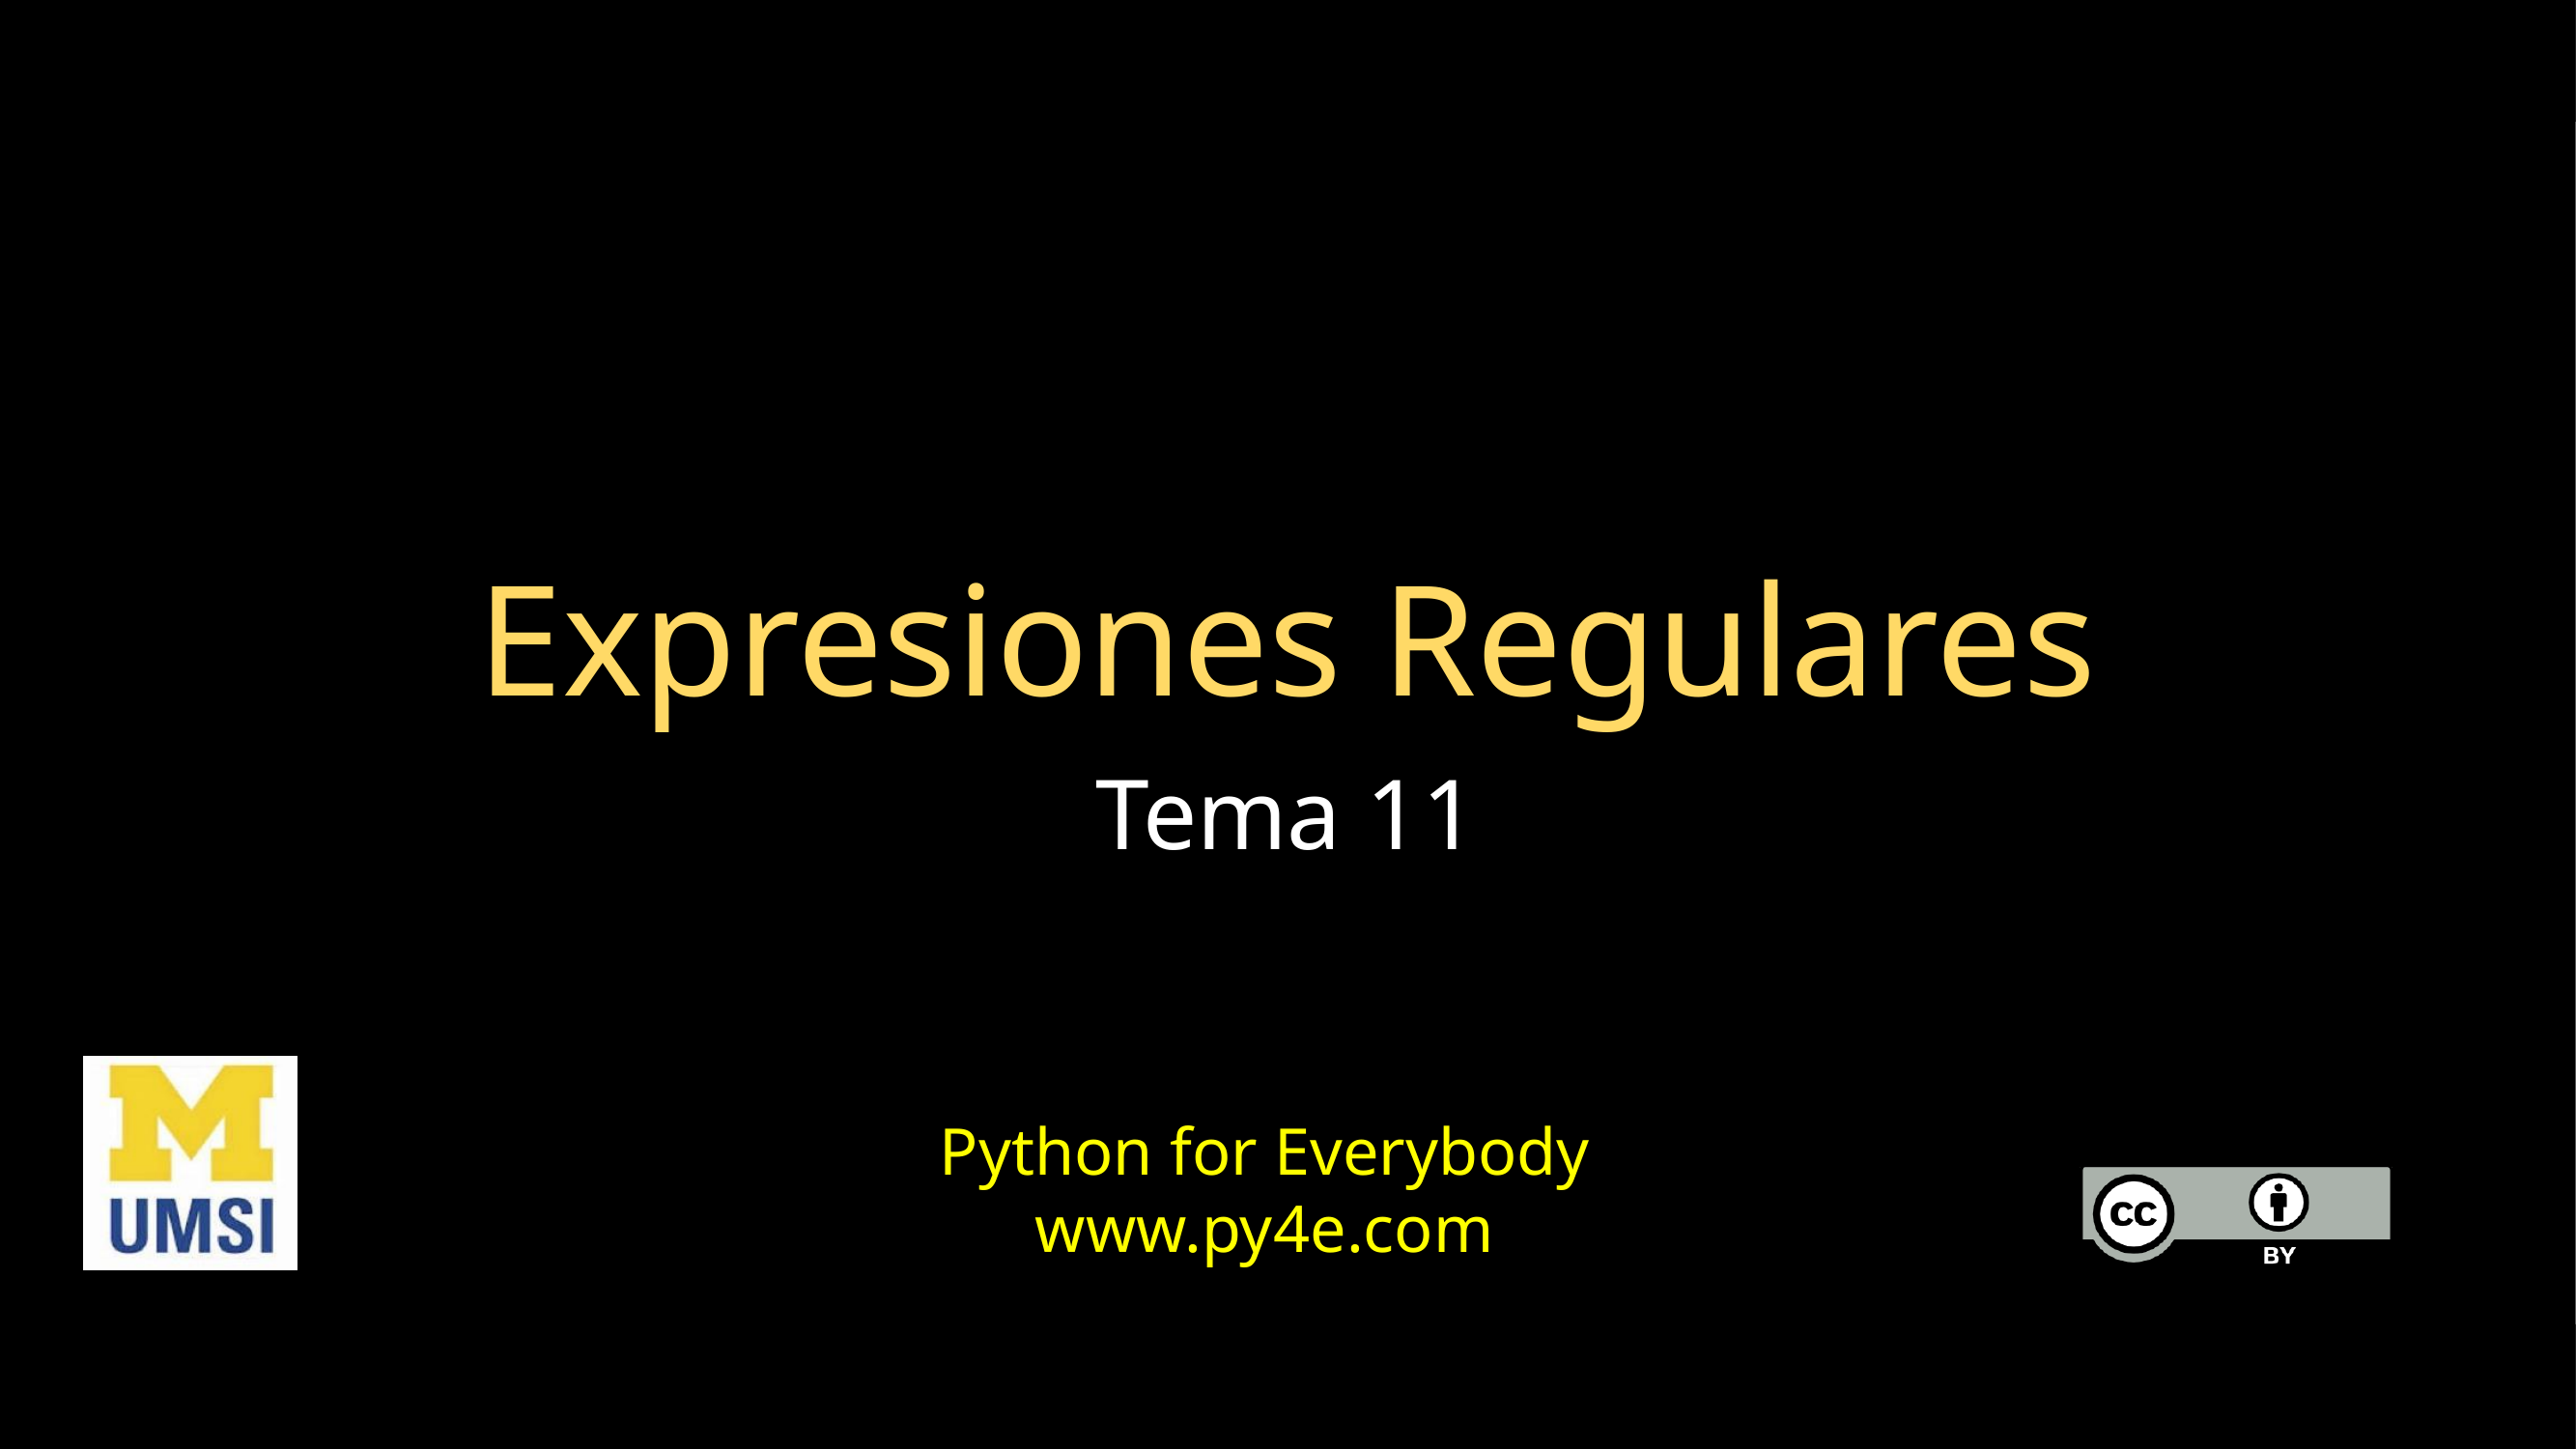

# Expresiones Regulares
Tema 11
Python for Everybody
www.py4e.com